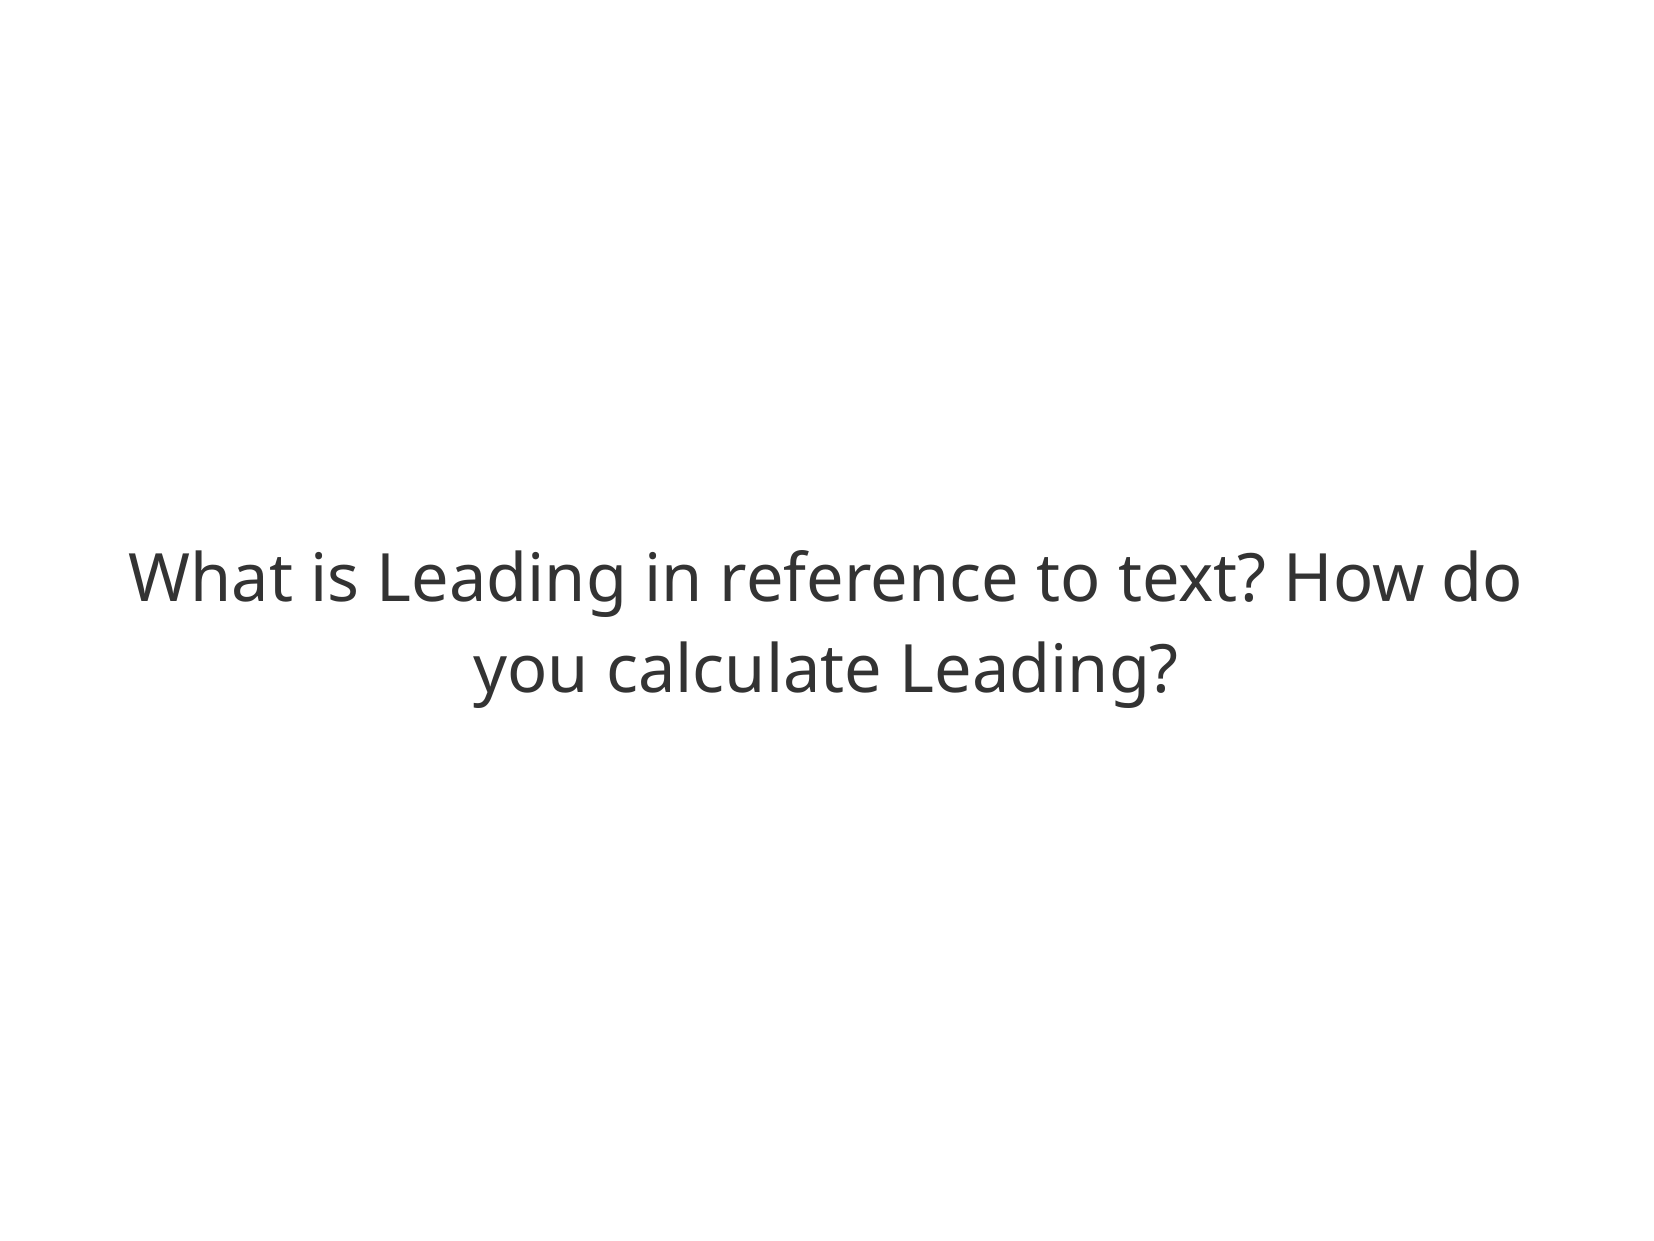

# What is Leading in reference to text? How do you calculate Leading?